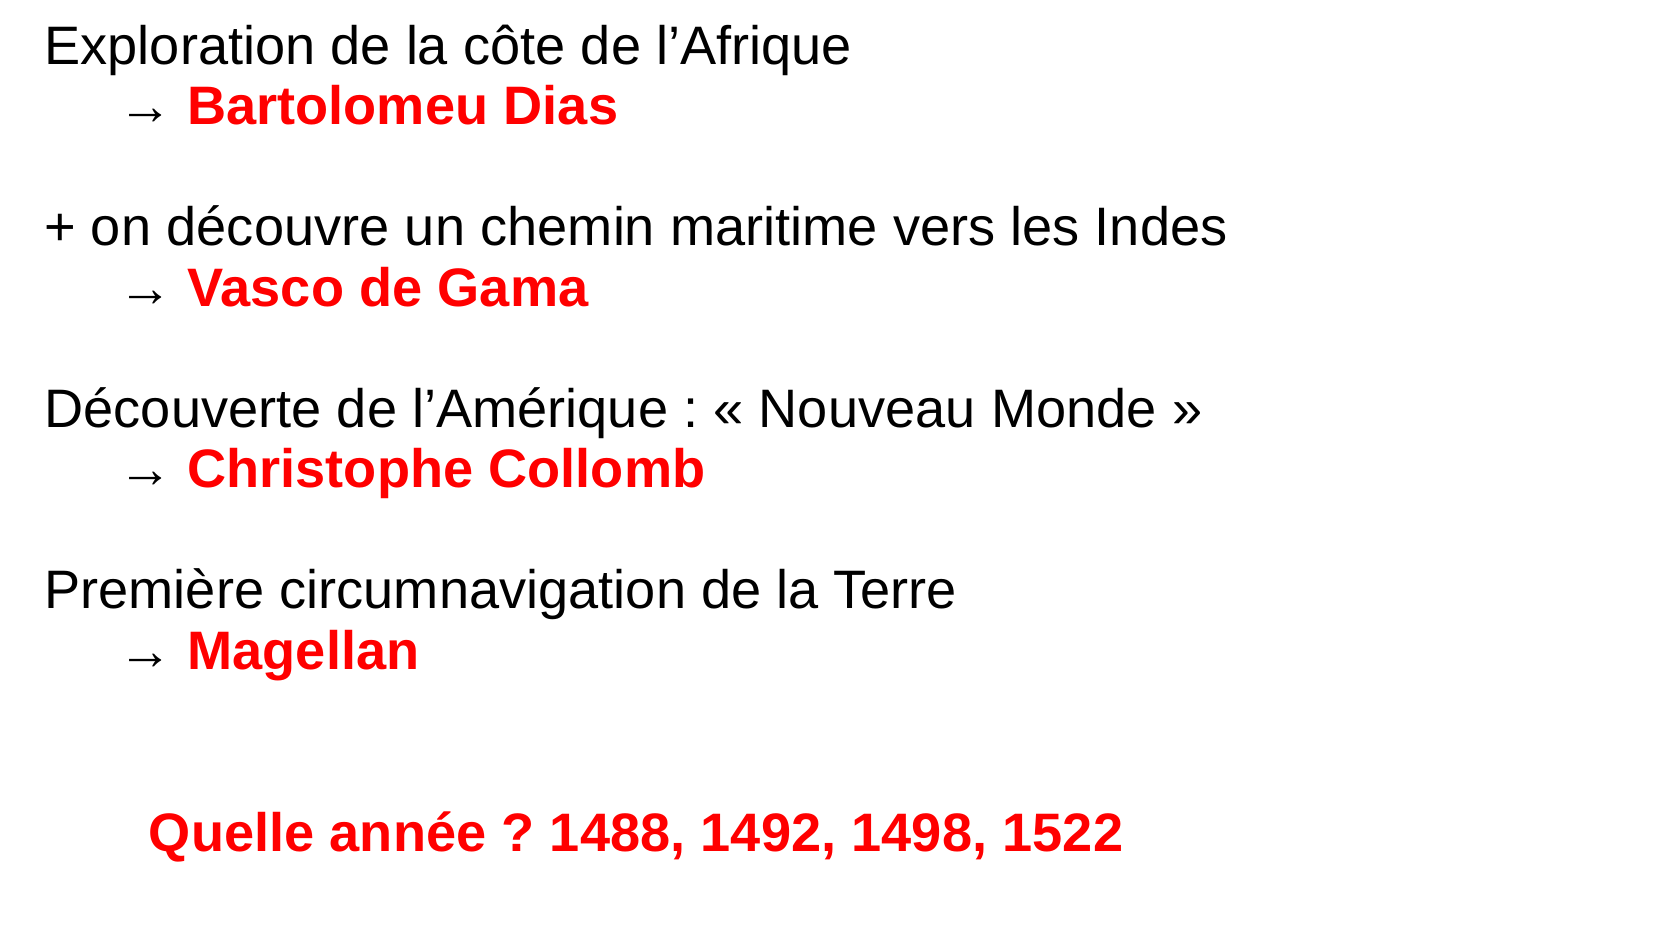

Exploration de la côte de l’Afrique
	→ Bartolomeu Dias
+ on découvre un chemin maritime vers les Indes
	→ Vasco de Gama
Découverte de l’Amérique : « Nouveau Monde »
	→ Christophe Collomb
Première circumnavigation de la Terre
	→ Magellan
Quelle année ? 1488, 1492, 1498, 1522